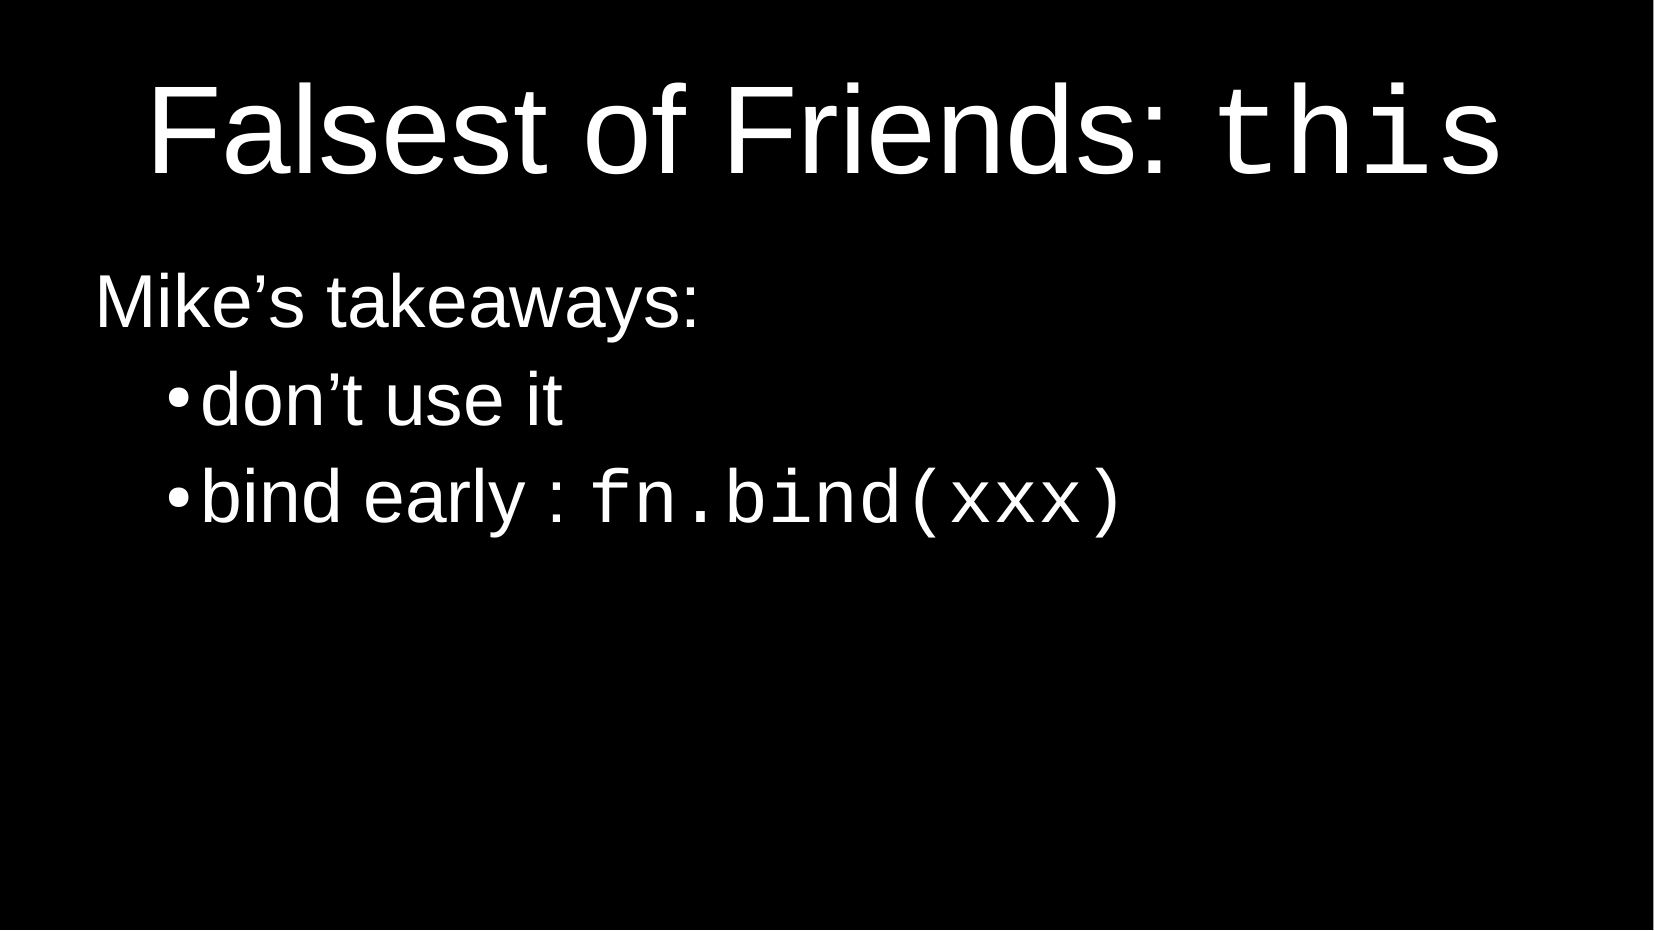

# Falsest of Friends: this
Mike’s takeaways:
don’t use it
bind early : fn.bind(xxx)